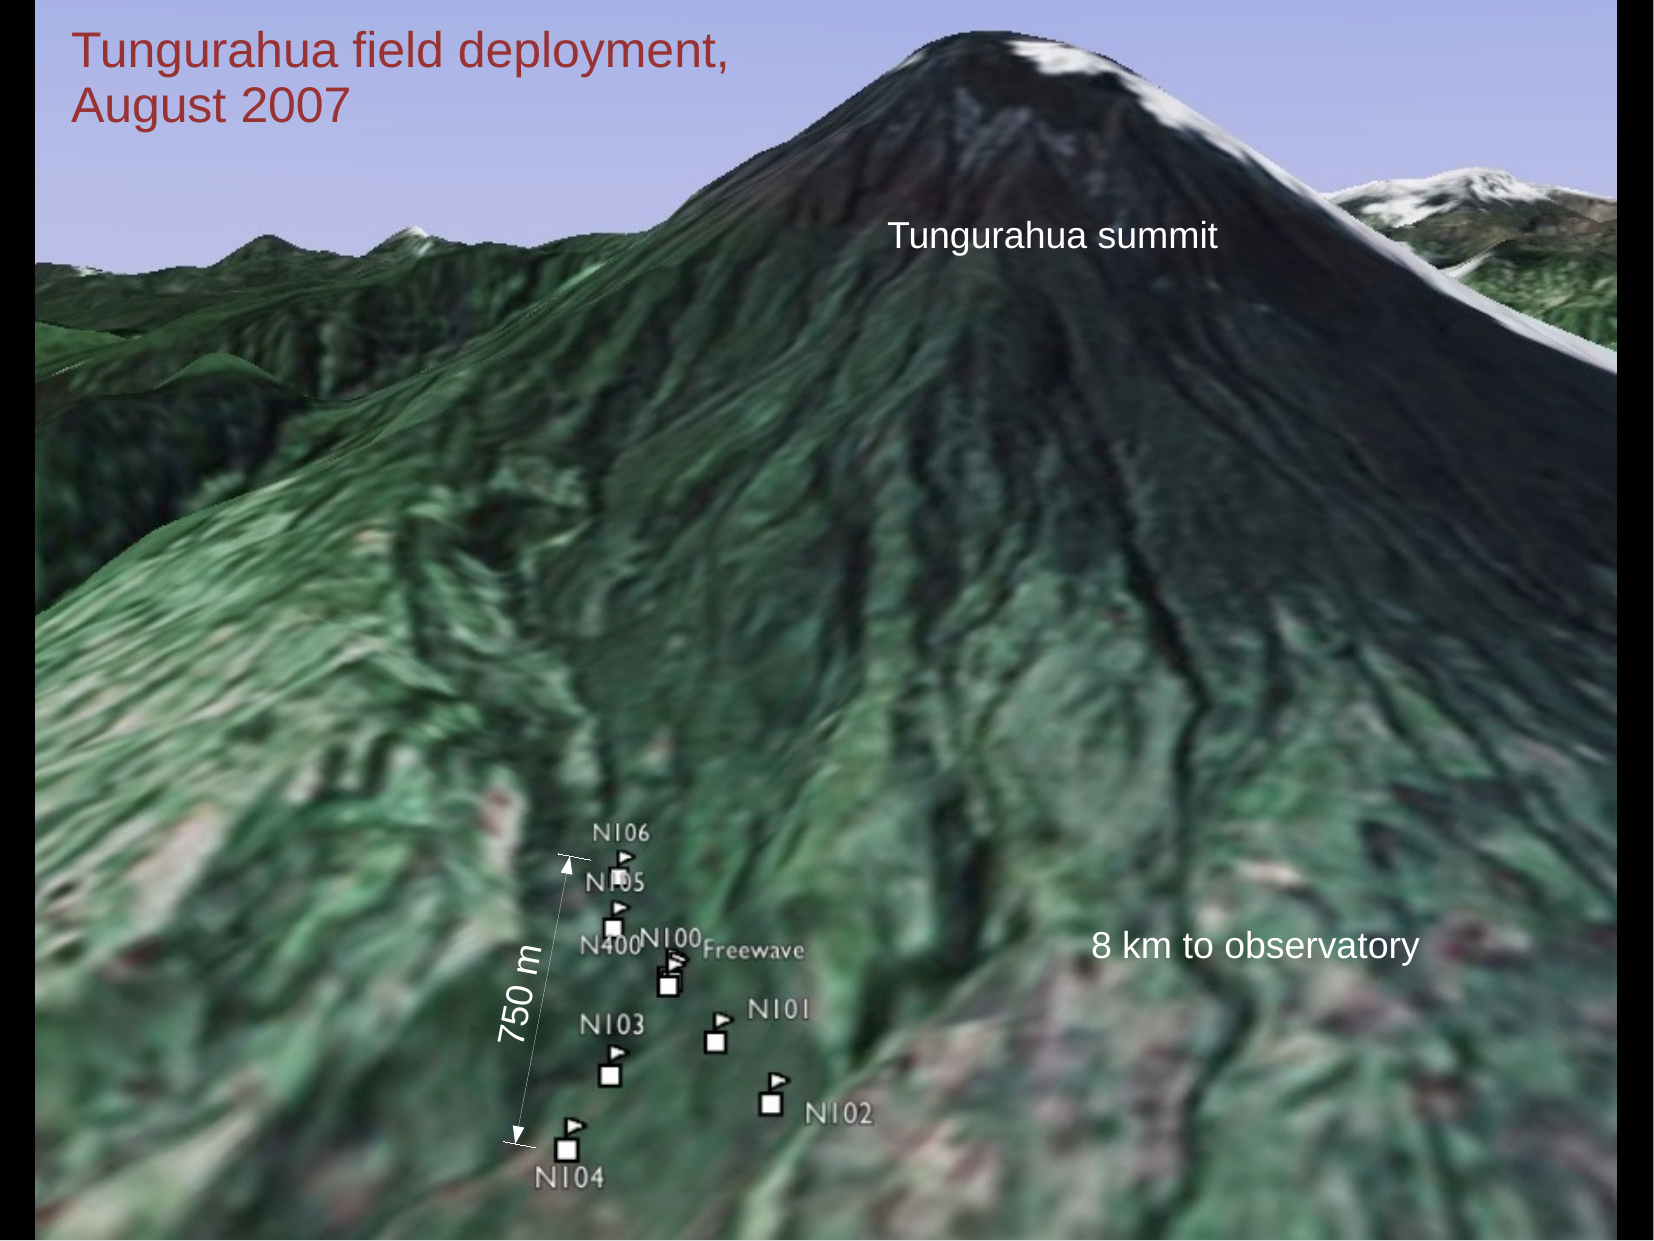

# Tungurahua Volcano Deployment
Tungurahua field deployment,
August 2007
Tungurahua summit
8 km to observatory